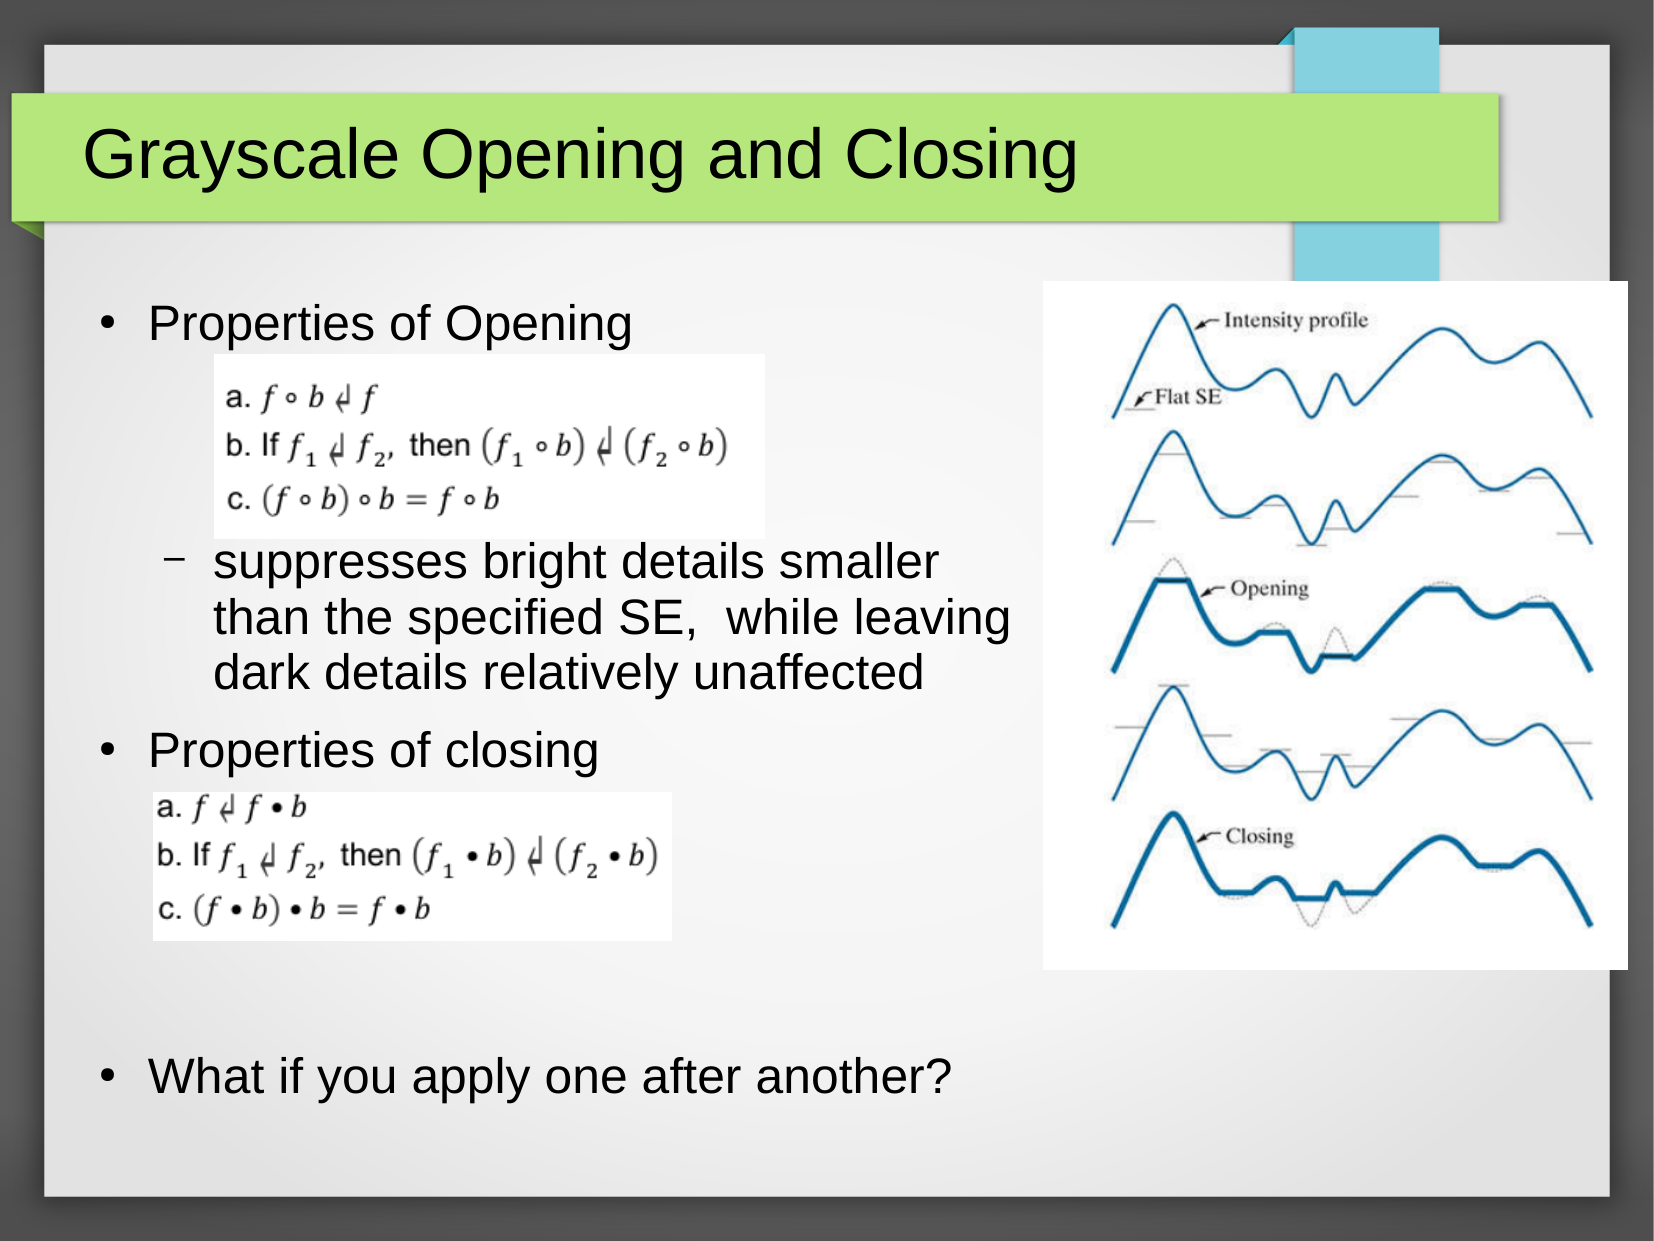

# Grayscale Opening and Closing
Properties of Opening
suppresses bright details smaller than the specified SE, while leaving dark details relatively unaffected
Properties of closing
What if you apply one after another?